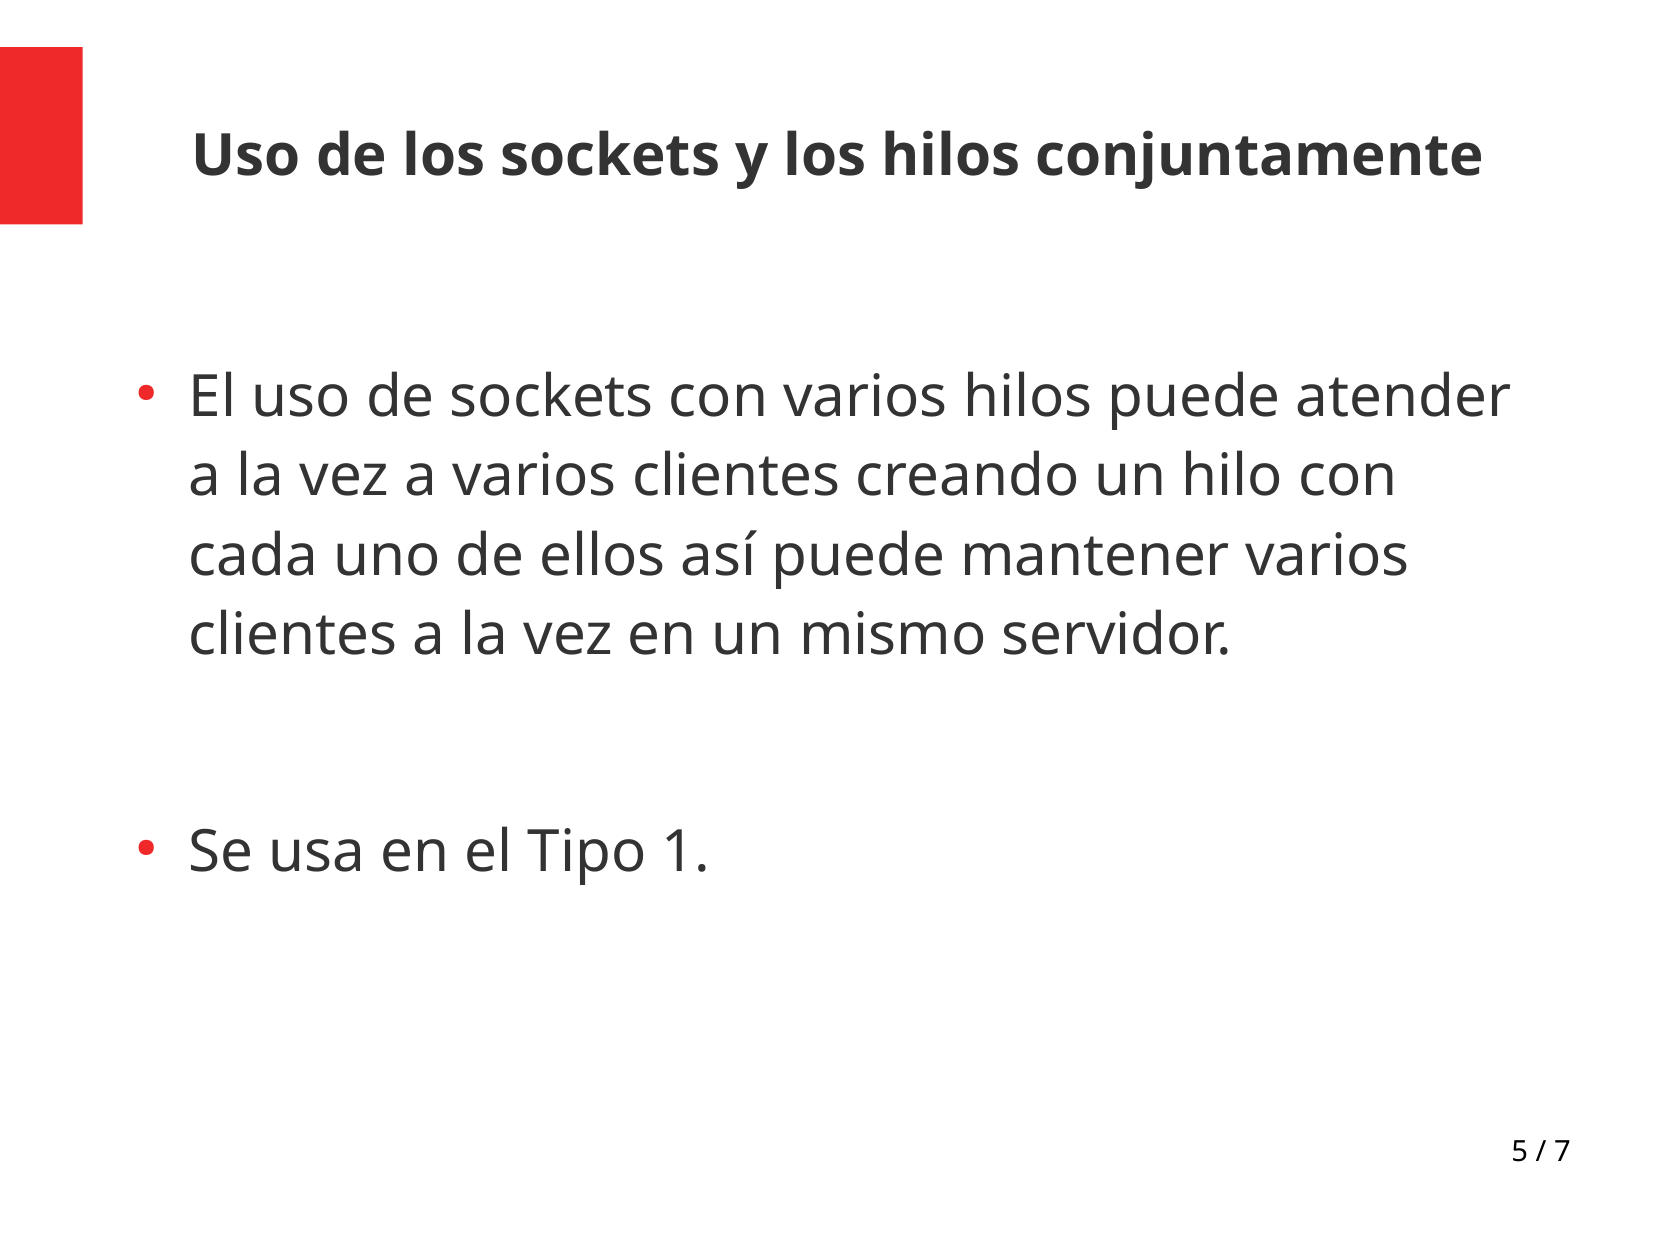

# Uso de los sockets y los hilos conjuntamente
El uso de sockets con varios hilos puede atender a la vez a varios clientes creando un hilo con cada uno de ellos así puede mantener varios clientes a la vez en un mismo servidor.
Se usa en el Tipo 1.
5